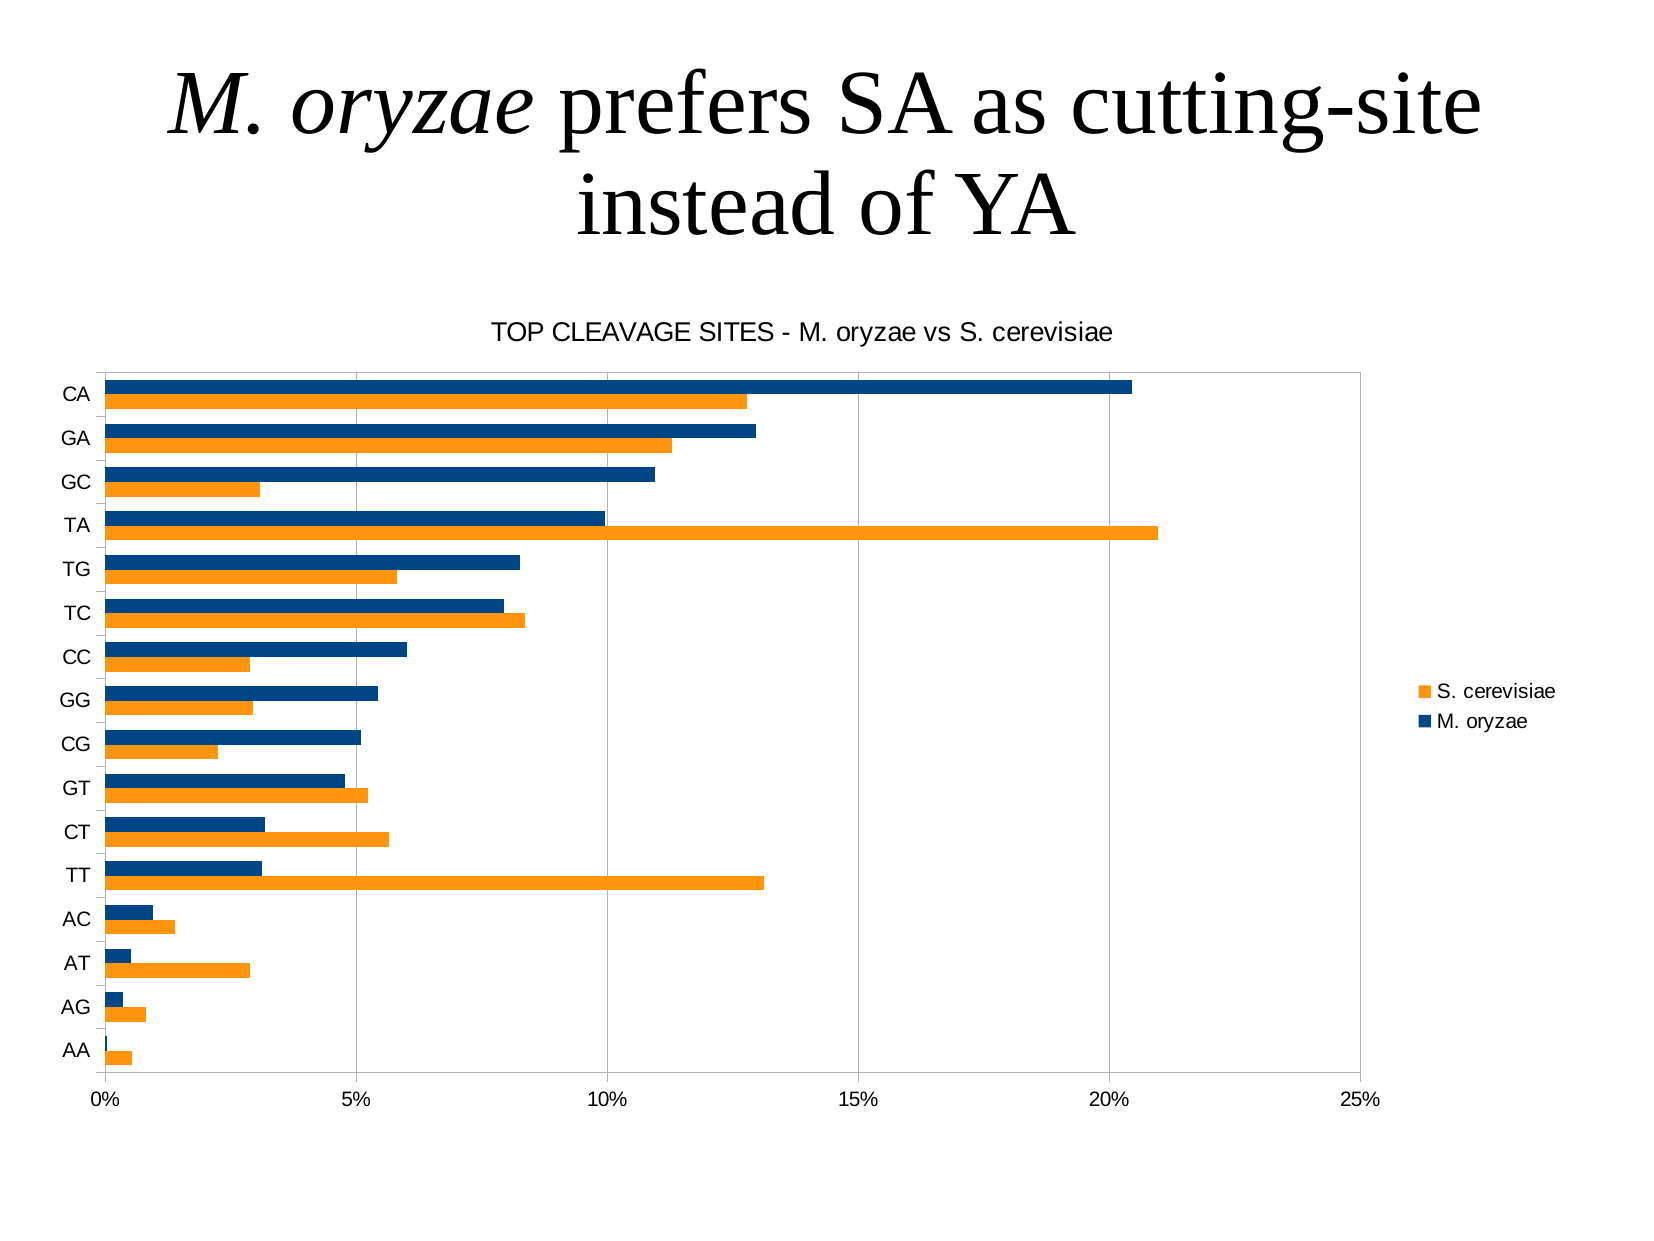

# M. oryzae prefers SA as cutting-site instead of YA
### Chart: TOP CLEAVAGE SITES - M. oryzae vs S. cerevisiae
| Category | M. oryzae | S. cerevisiae |
|---|---|---|
| CA | 0.204585 | 0.127844 |
| GA | 0.129699 | 0.11295 |
| GC | 0.109526 | 0.0308923 |
| TA | 0.0994396 | 0.209764 |
| TG | 0.0825267 | 0.058061 |
| TC | 0.0794702 | 0.0835747 |
| CC | 0.0600102 | 0.0288236 |
| GG | 0.0544065 | 0.0295132 |
| CG | 0.0508406 | 0.0223417 |
| GT | 0.047784 | 0.0522687 |
| CT | 0.03189 | 0.0565439 |
| TT | 0.0312787 | 0.131292 |
| AC | 0.00947529 | 0.0137912 |
| AT | 0.00519613 | 0.0288236 |
| AG | 0.00346409 | 0.00813681 |
| AA | 0.000407539 | 0.00537857 |